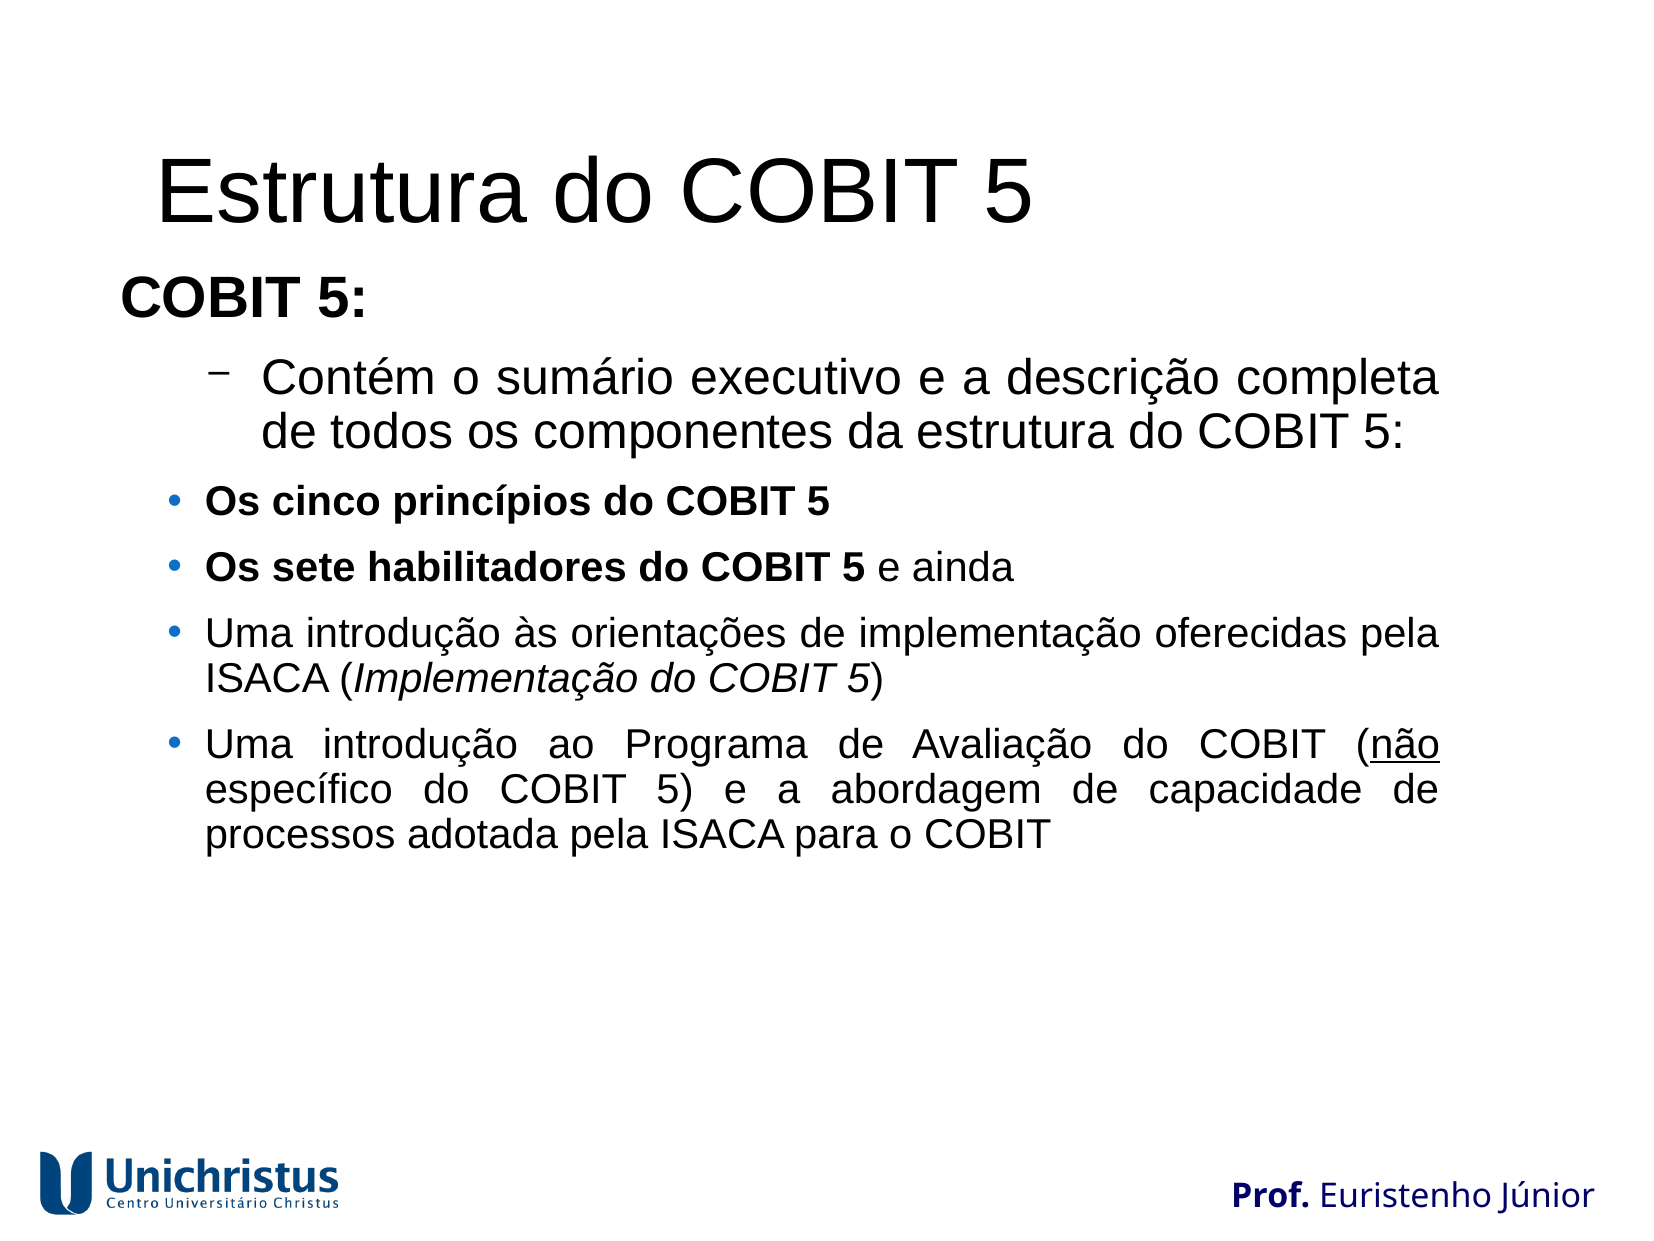

# Estrutura do COBIT 5
COBIT 5:
Contém o sumário executivo e a descrição completa de todos os componentes da estrutura do COBIT 5:
Os cinco princípios do COBIT 5
Os sete habilitadores do COBIT 5 e ainda
Uma introdução às orientações de implementação oferecidas pela ISACA (Implementação do COBIT 5)
Uma introdução ao Programa de Avaliação do COBIT (não específico do COBIT 5) e a abordagem de capacidade de processos adotada pela ISACA para o COBIT
Prof. Euristenho Júnior